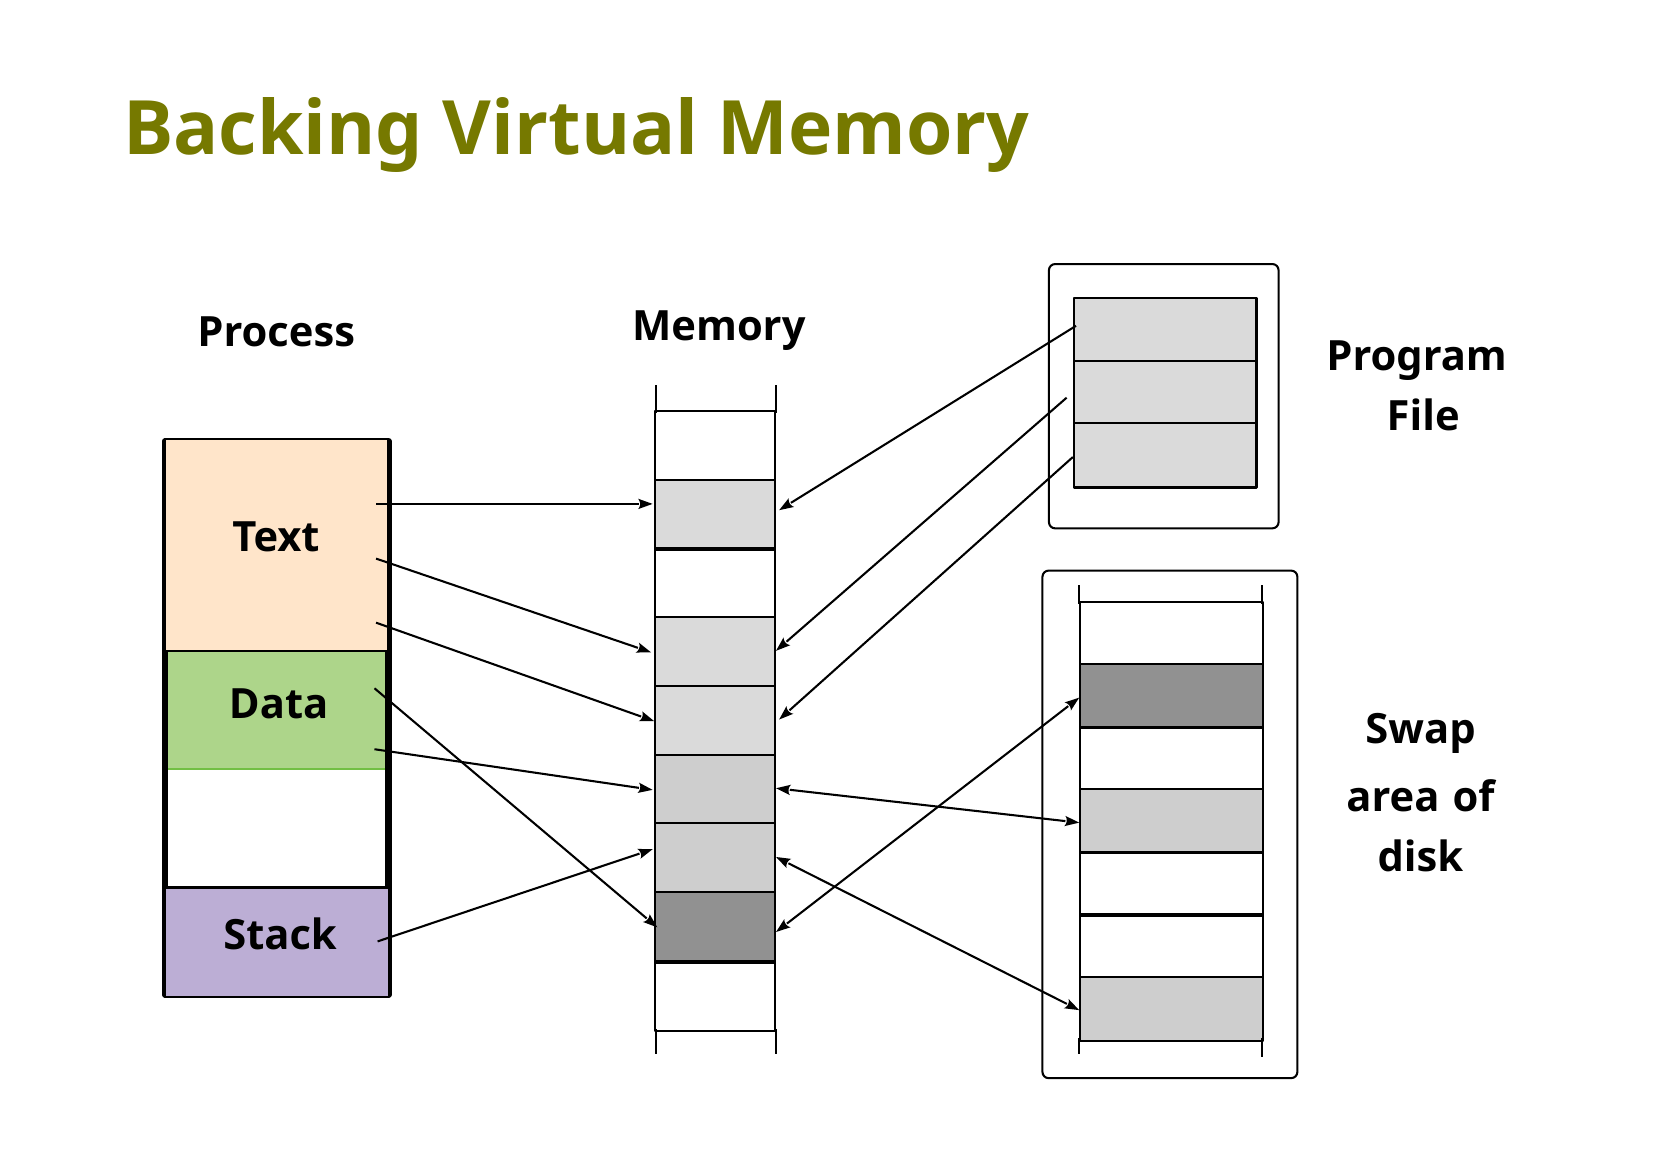

Backing Virtual Memory
Memory
Process
Program
File
Text
Data
Swap area of disk
Stack